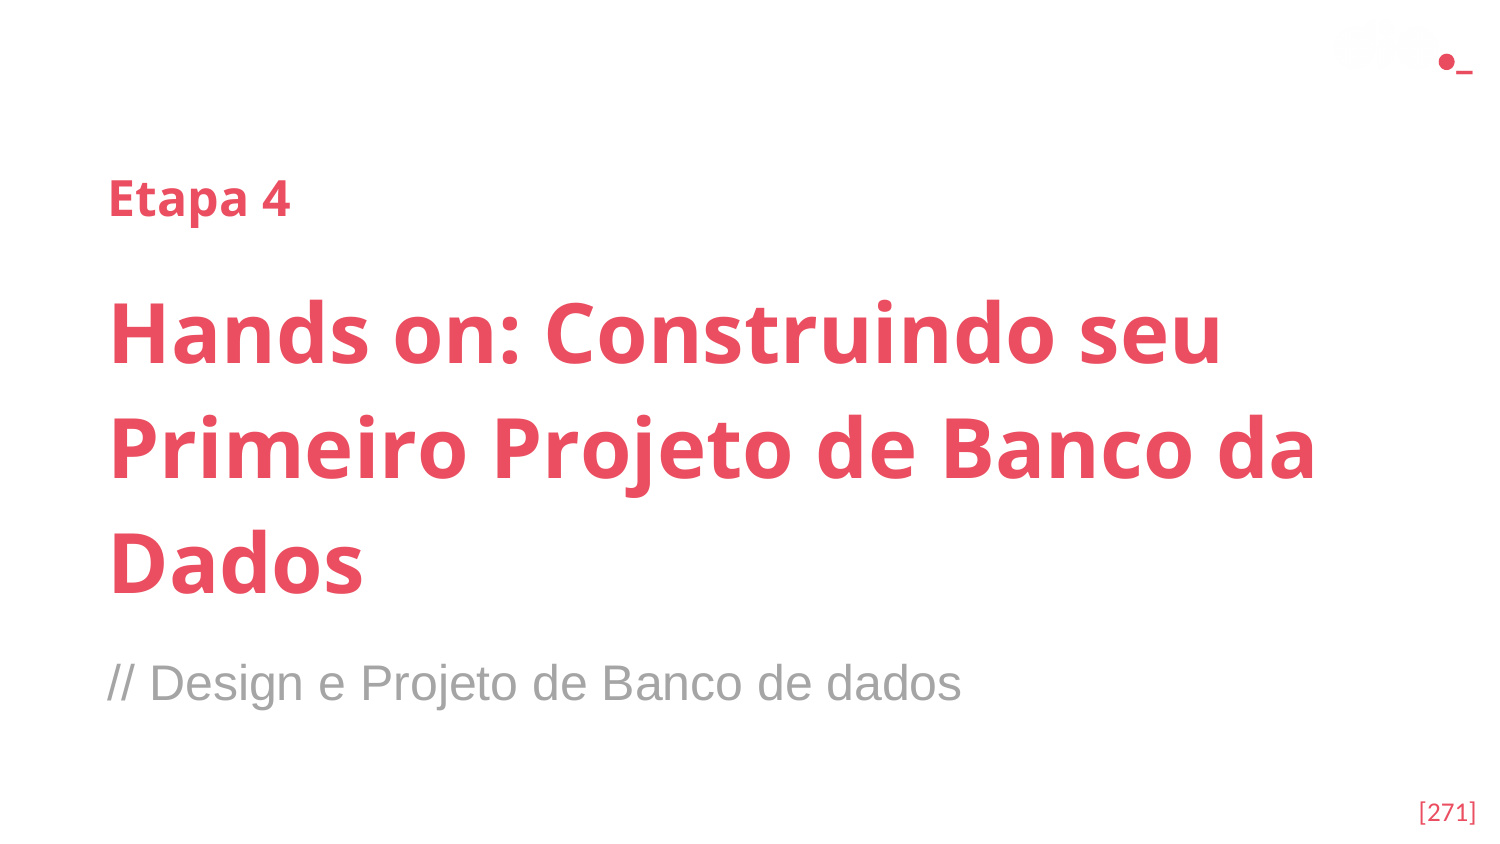

Etapa 4
Hands on: Construindo seu Primeiro Projeto de Banco da Dados
// Design e Projeto de Banco de dados